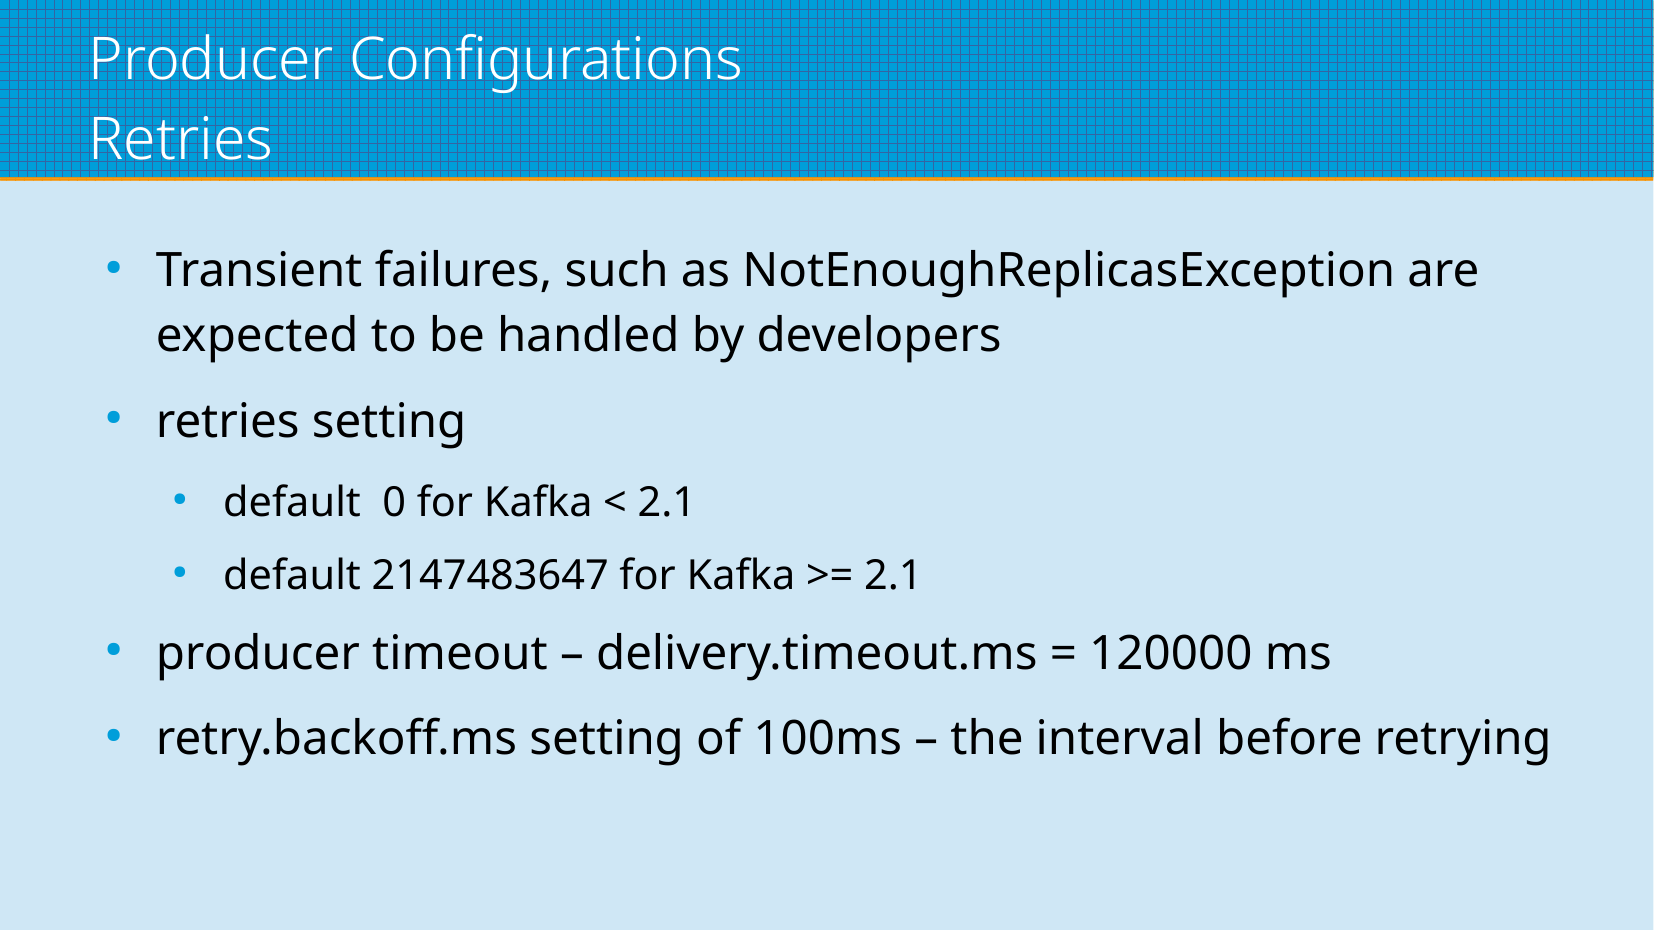

# Producer Configurations Retries
Transient failures, such as NotEnoughReplicasException are expected to be handled by developers
retries setting
default 0 for Kafka < 2.1
default 2147483647 for Kafka >= 2.1
producer timeout – delivery.timeout.ms = 120000 ms
retry.backoff.ms setting of 100ms – the interval before retrying